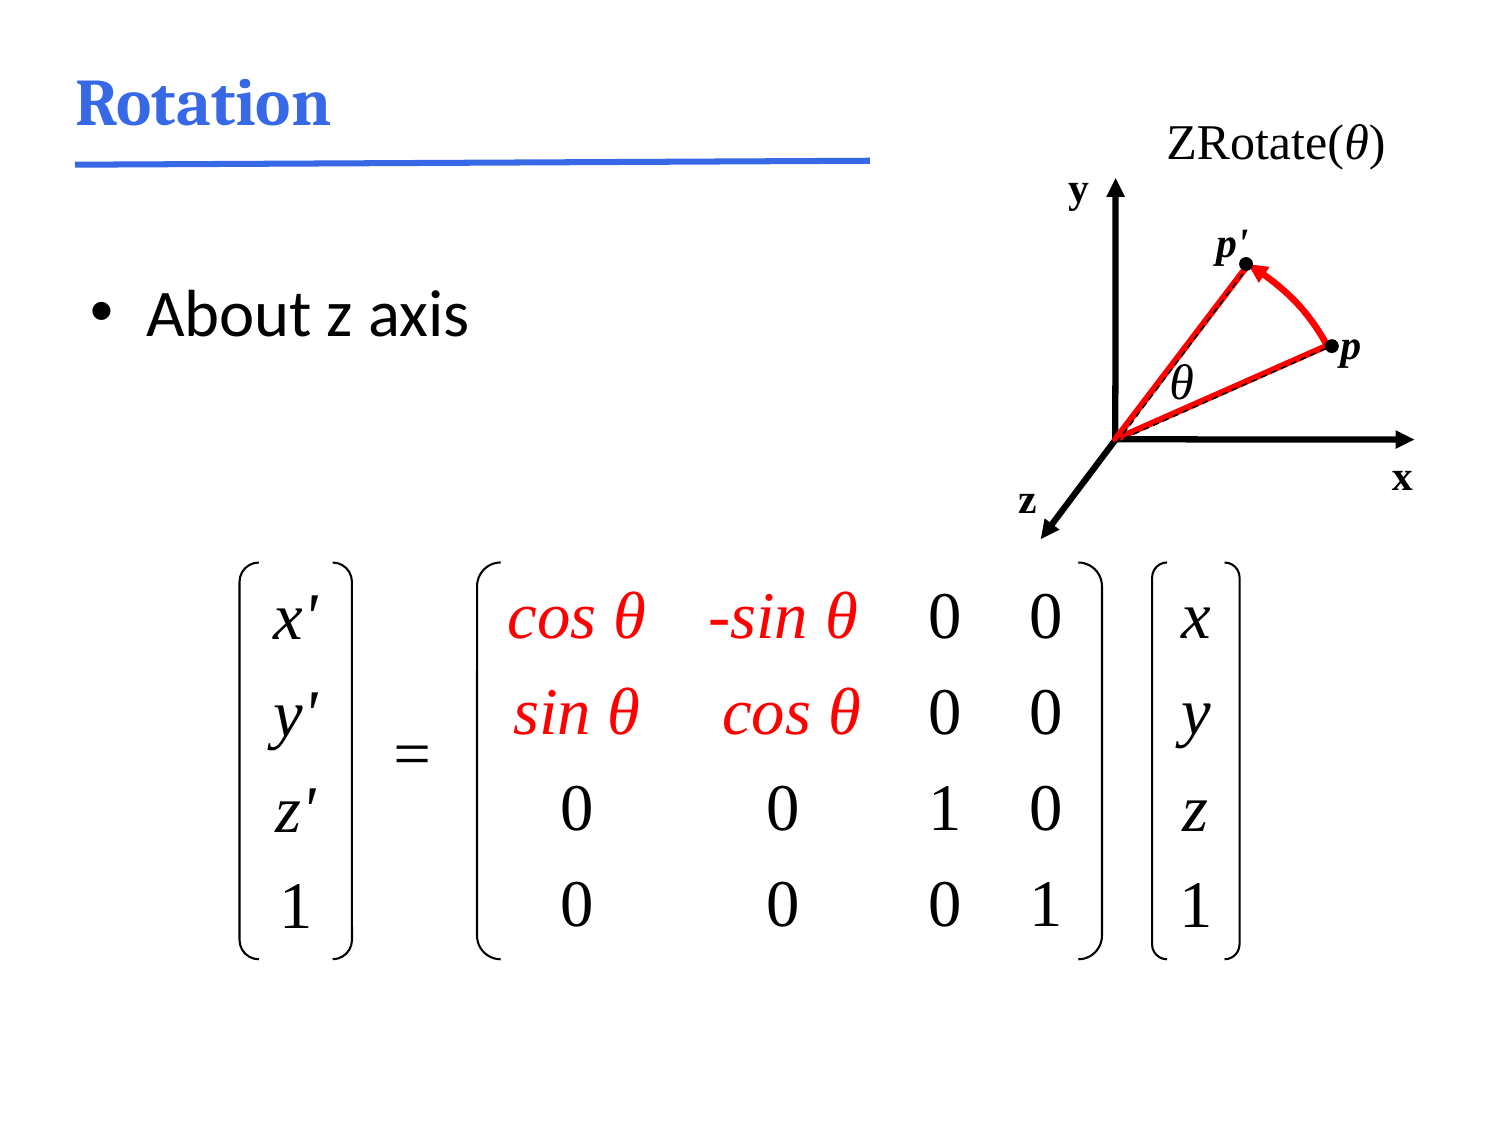

# Rotation
ZRotate(θ)
y
p'
About z axis
p
θ
x
z
cos θ
sin θ
0
0
-sin θ
 cos θ
0
0
0
0
1
0
0
0
0
1
x
y
z
1
x'
y'
z'
1
=